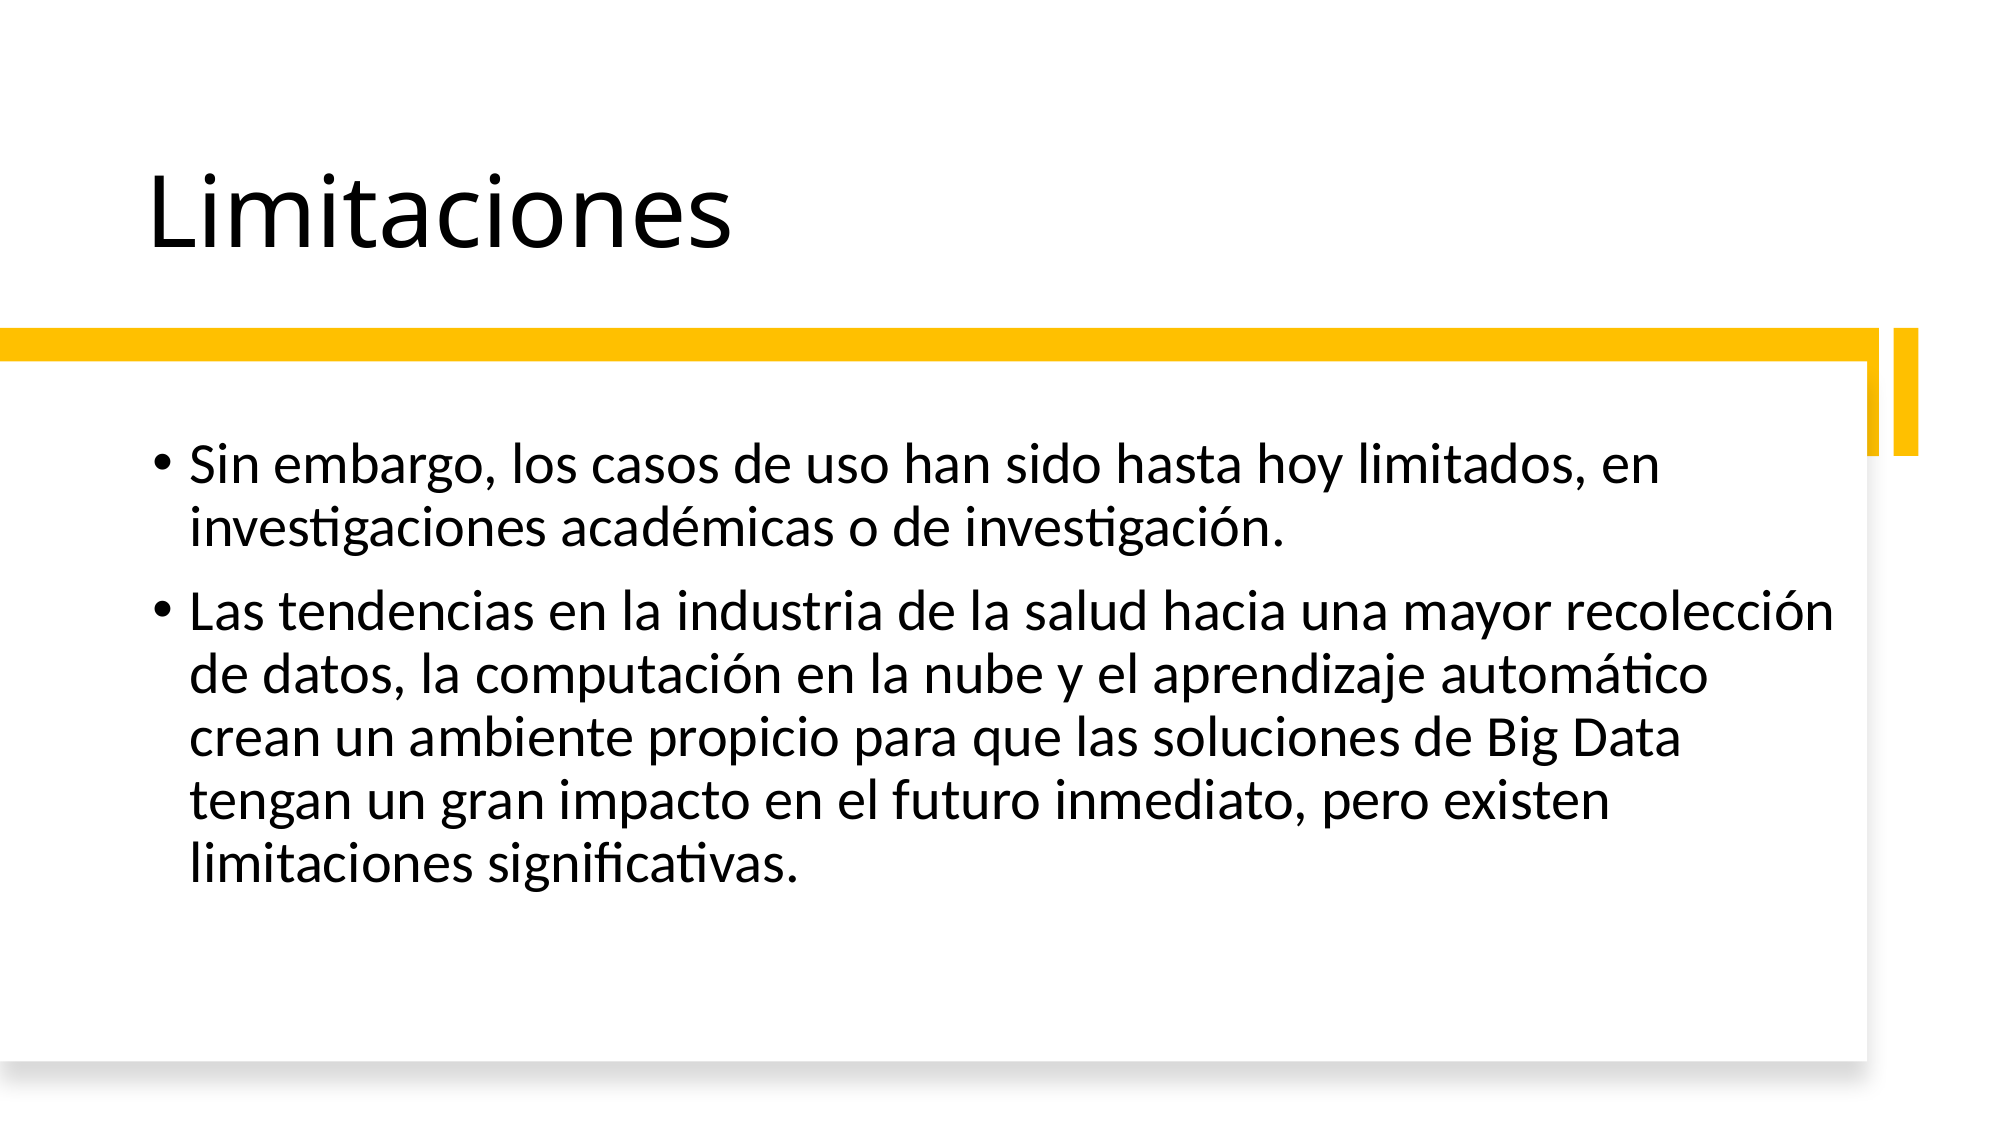

# Limitaciones
Sin embargo, los casos de uso han sido hasta hoy limitados, en investigaciones académicas o de investigación.
Las tendencias en la industria de la salud hacia una mayor recolección de datos, la computación en la nube y el aprendizaje automático crean un ambiente propicio para que las soluciones de Big Data tengan un gran impacto en el futuro inmediato, pero existen limitaciones significativas.